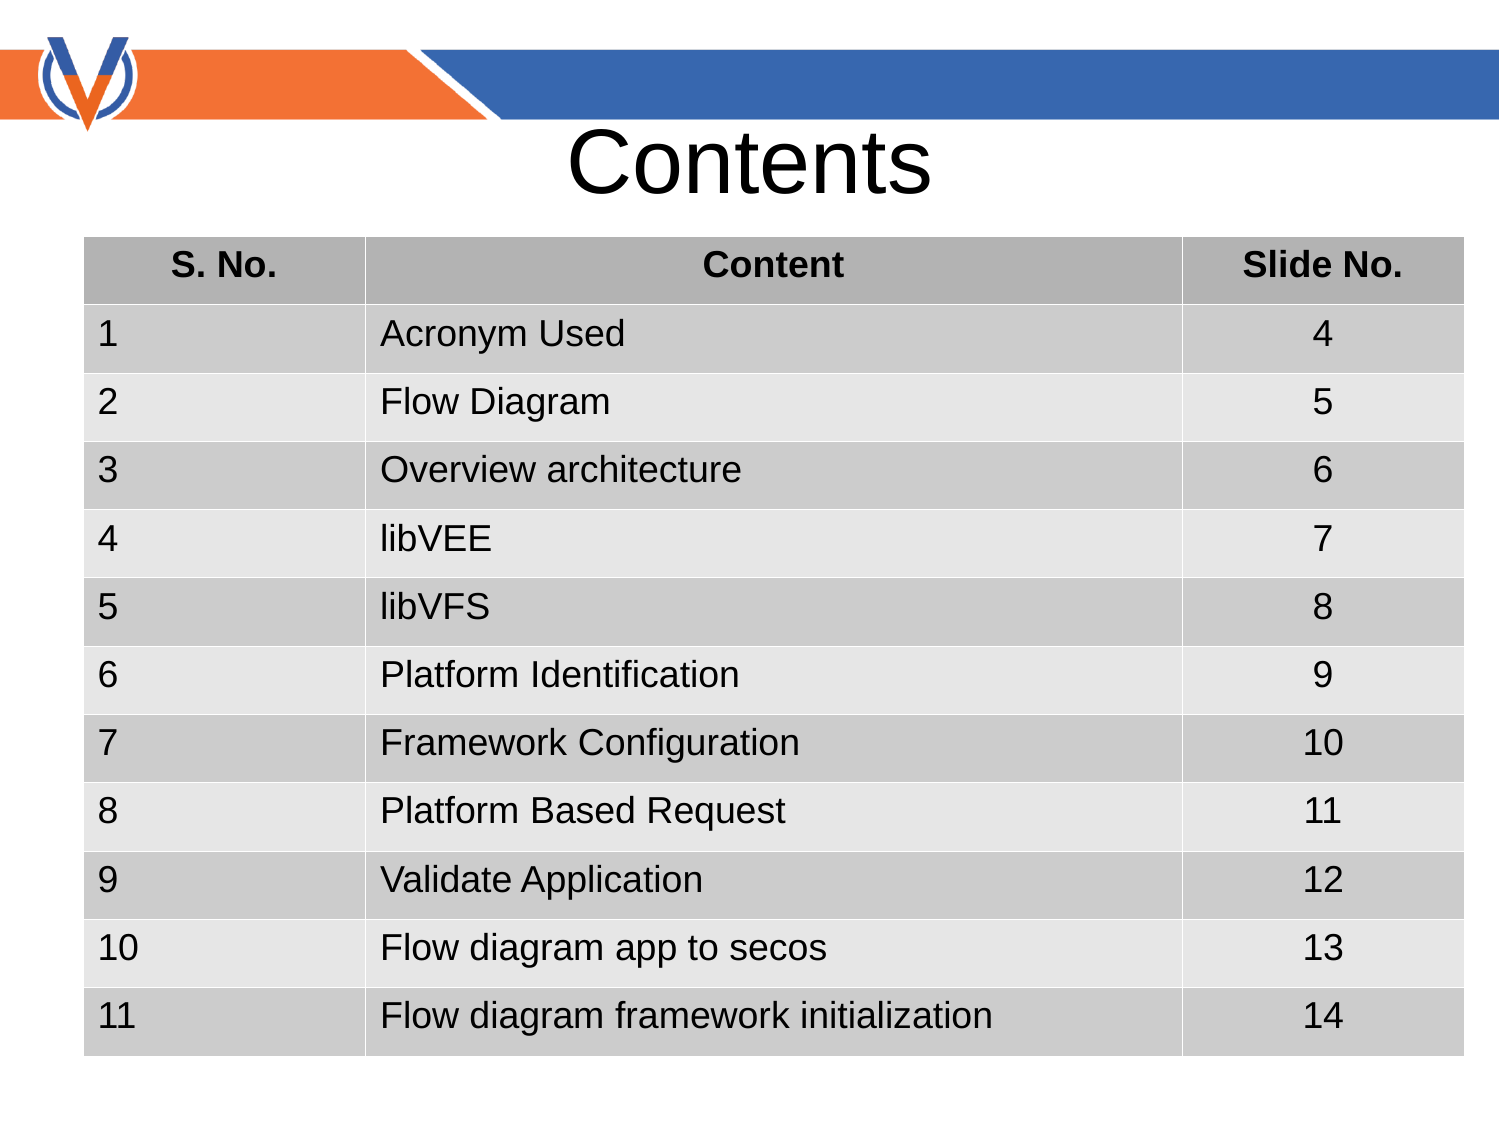

Contents
| S. No. | Content | Slide No. |
| --- | --- | --- |
| 1 | Acronym Used | 4 |
| 2 | Flow Diagram | 5 |
| 3 | Overview architecture | 6 |
| 4 | libVEE | 7 |
| 5 | libVFS | 8 |
| 6 | Platform Identification | 9 |
| 7 | Framework Configuration | 10 |
| 8 | Platform Based Request | 11 |
| 9 | Validate Application | 12 |
| 10 | Flow diagram app to secos | 13 |
| 11 | Flow diagram framework initialization | 14 |